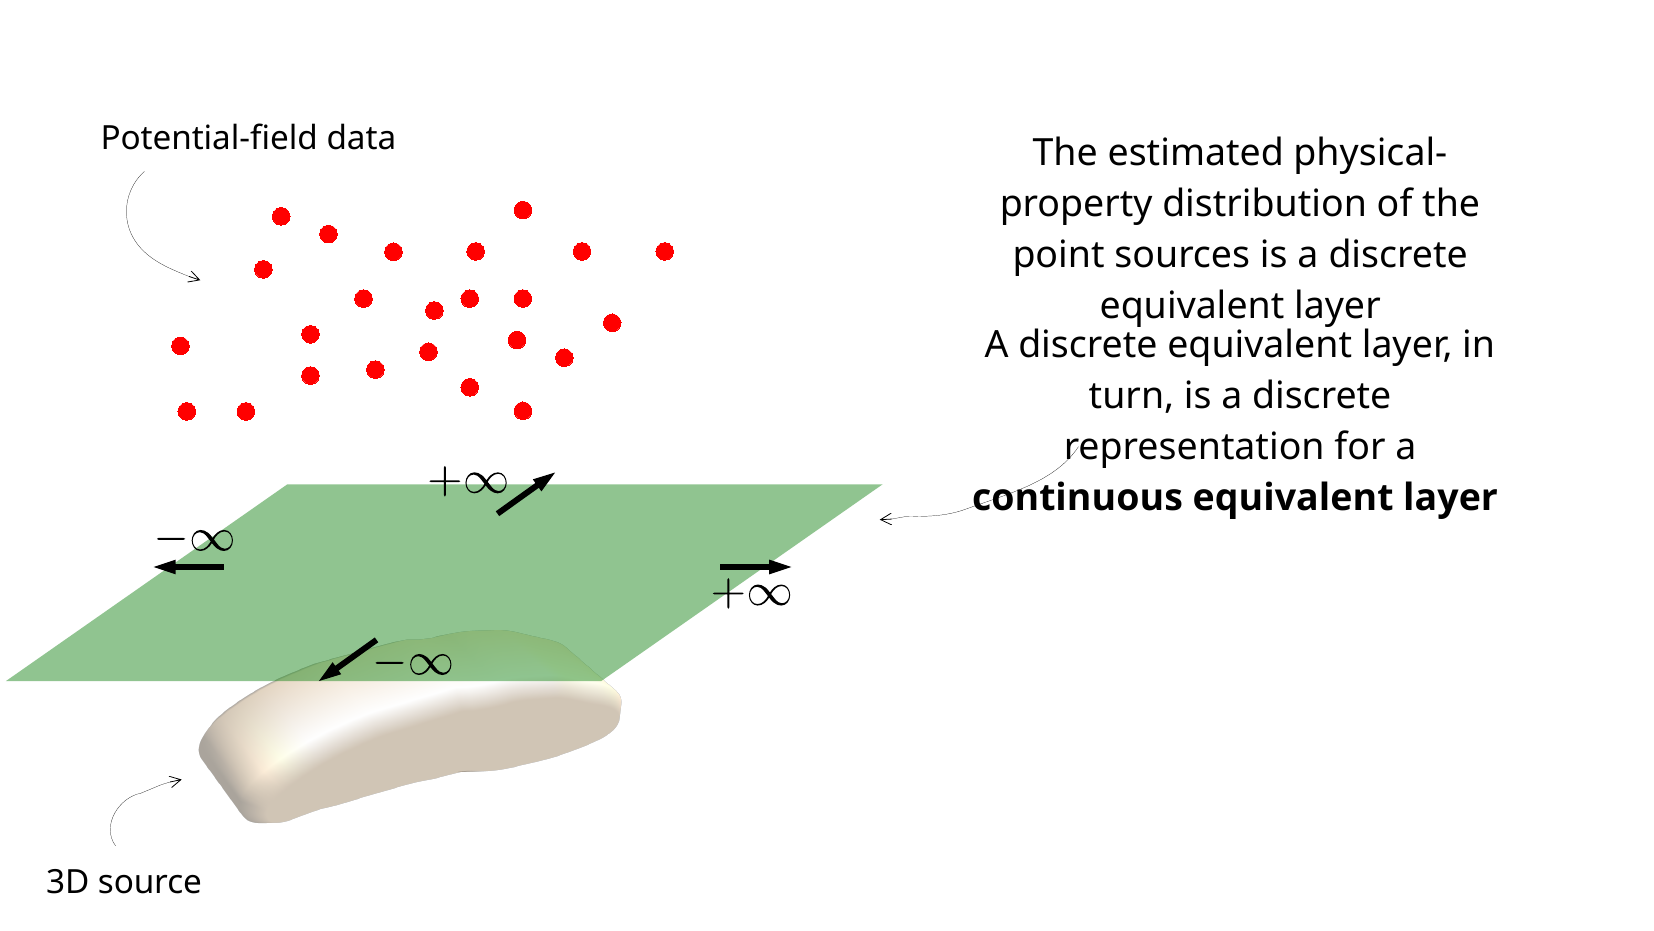

Potential-field data
The estimated physical-property distribution of the point sources is a discrete equivalent layer
A discrete equivalent layer, in turn, is a discrete representation for a continuous equivalent layer
3D source